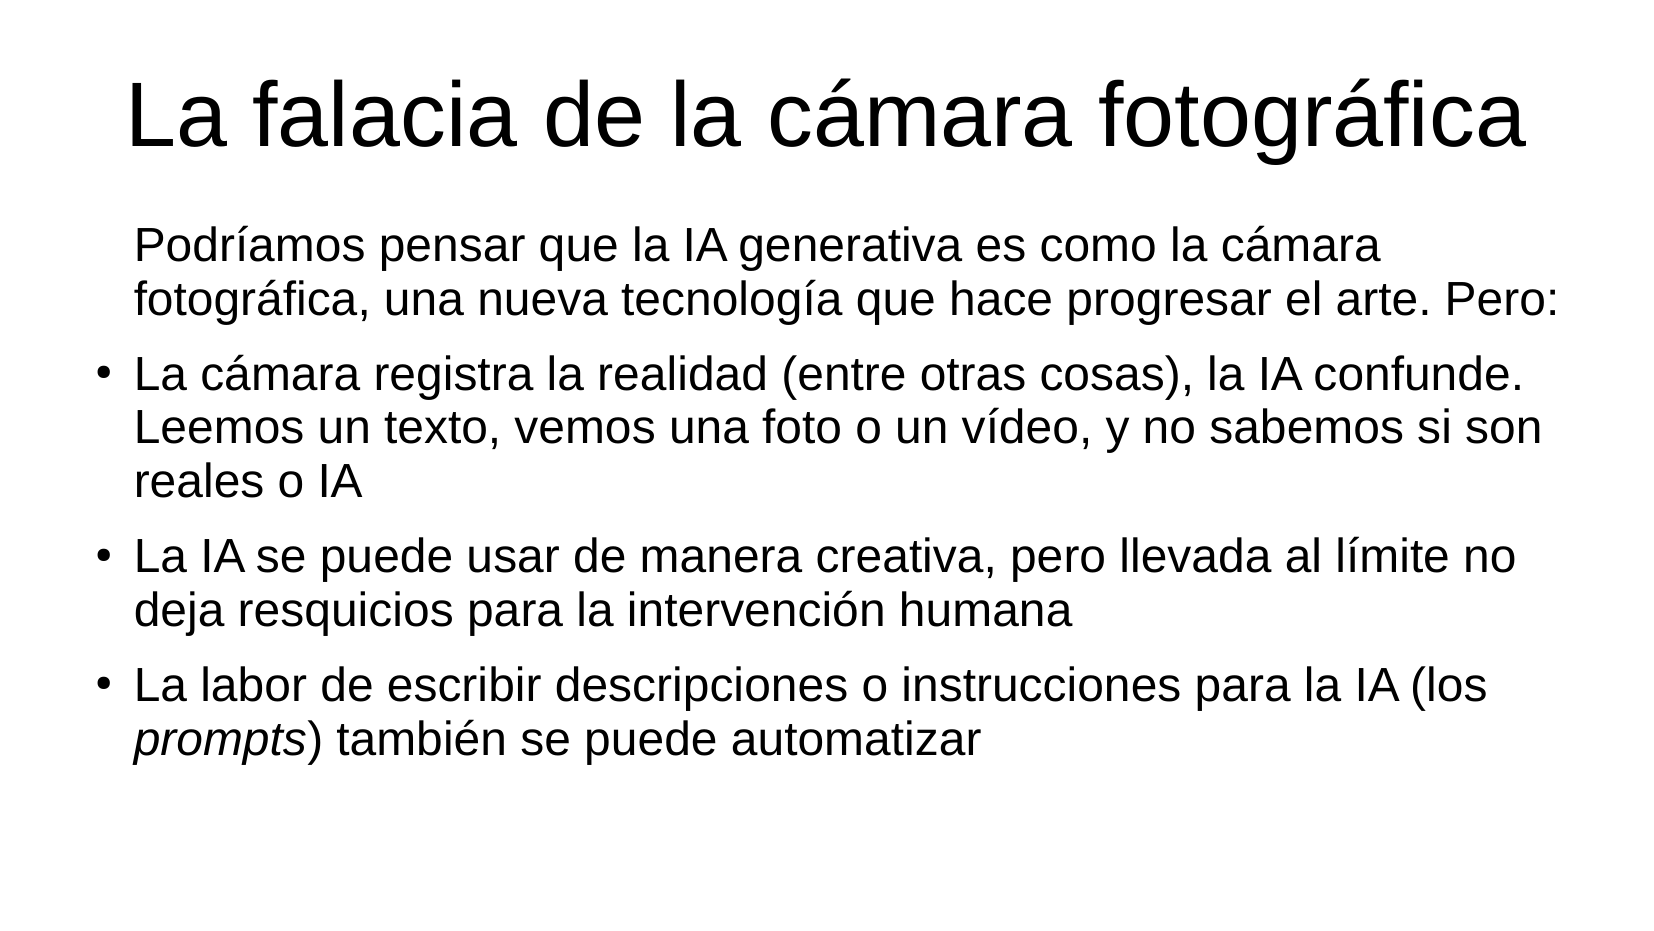

# La falacia de la cámara fotográfica
Podríamos pensar que la IA generativa es como la cámara fotográfica, una nueva tecnología que hace progresar el arte. Pero:
La cámara registra la realidad (entre otras cosas), la IA confunde. Leemos un texto, vemos una foto o un vídeo, y no sabemos si son reales o IA
La IA se puede usar de manera creativa, pero llevada al límite no deja resquicios para la intervención humana
La labor de escribir descripciones o instrucciones para la IA (los prompts) también se puede automatizar